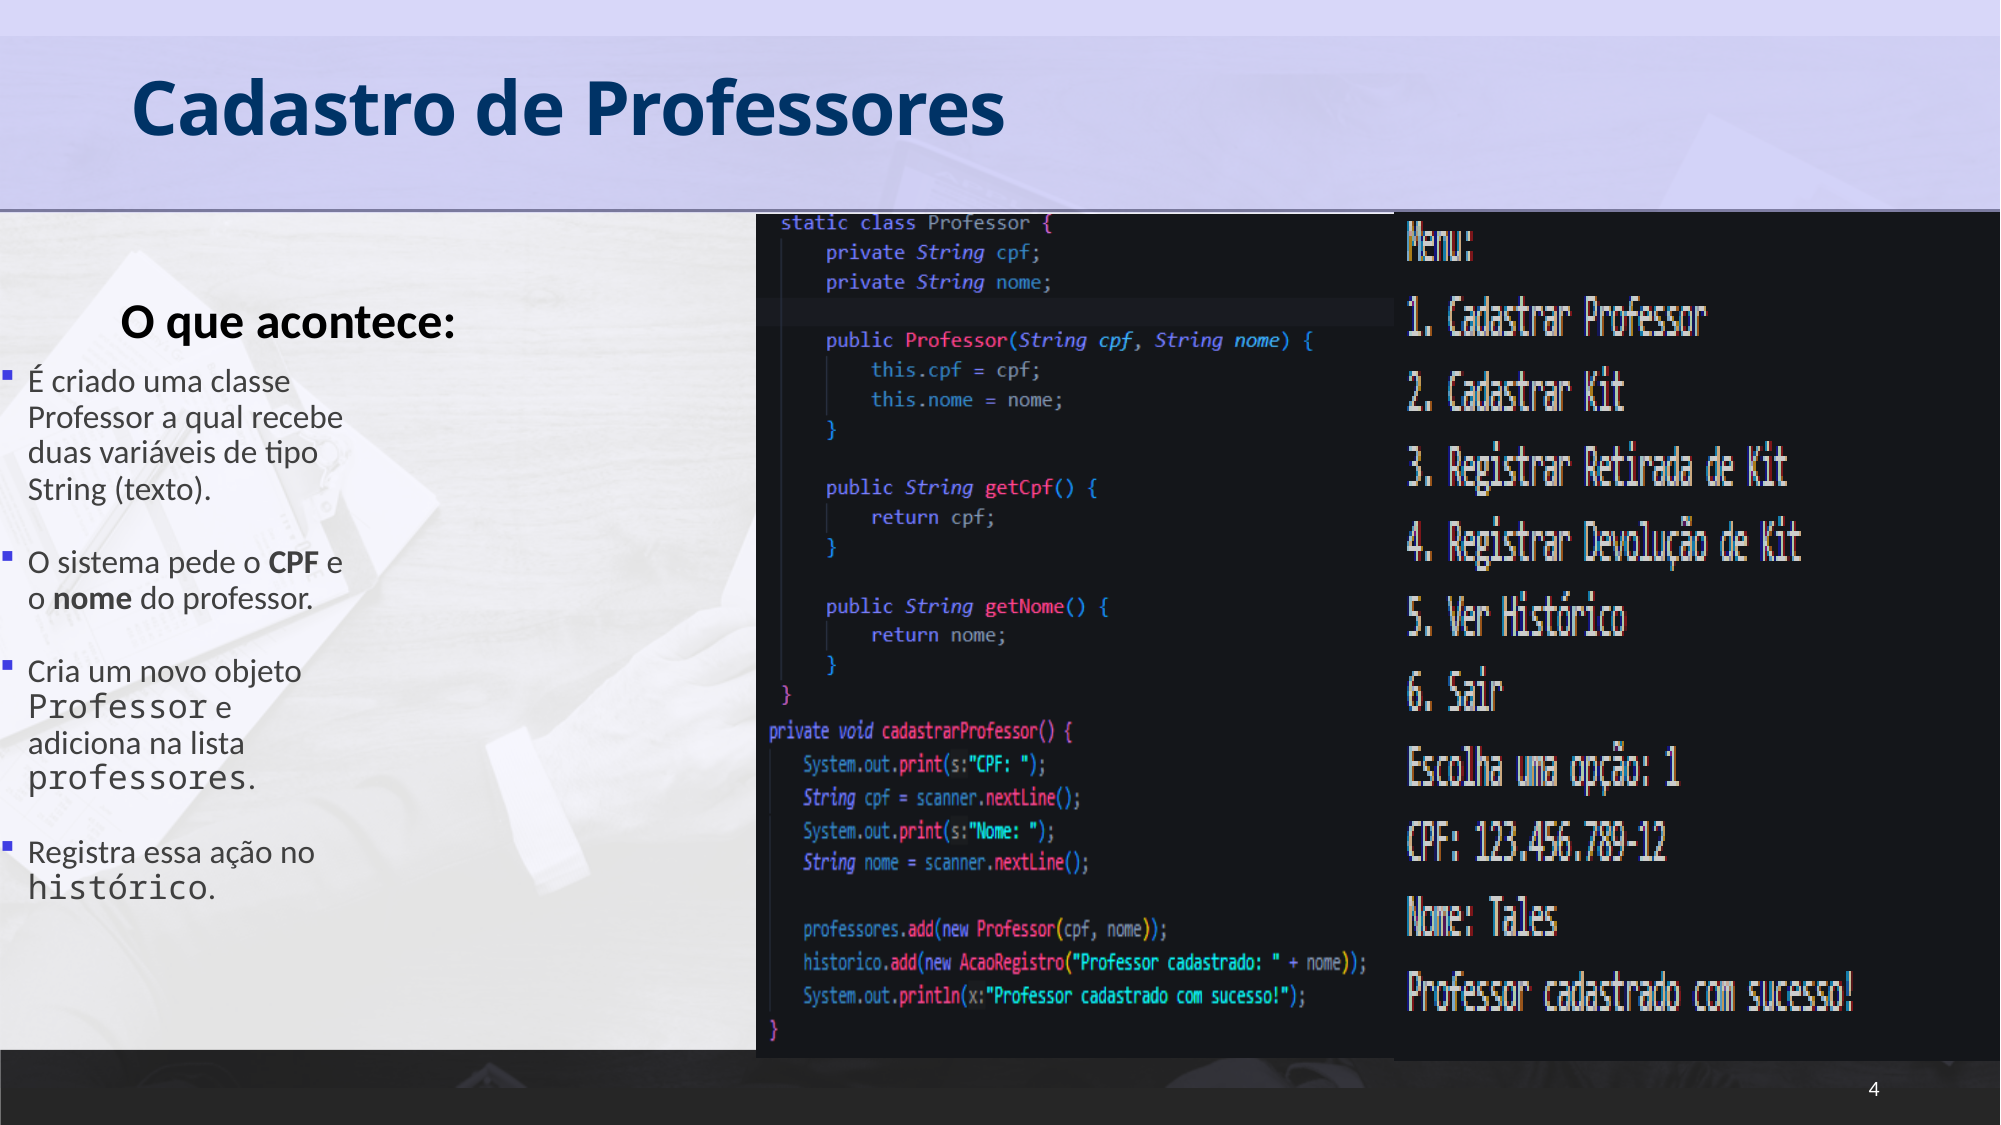

# 👨‍🏫 Cadastro de Professores
O que acontece:
É criado uma classe Professor a qual recebe duas variáveis de tipo String (texto).
O sistema pede o CPF e o nome do professor.
Cria um novo objeto Professor e adiciona na lista professores.
Registra essa ação no histórico.